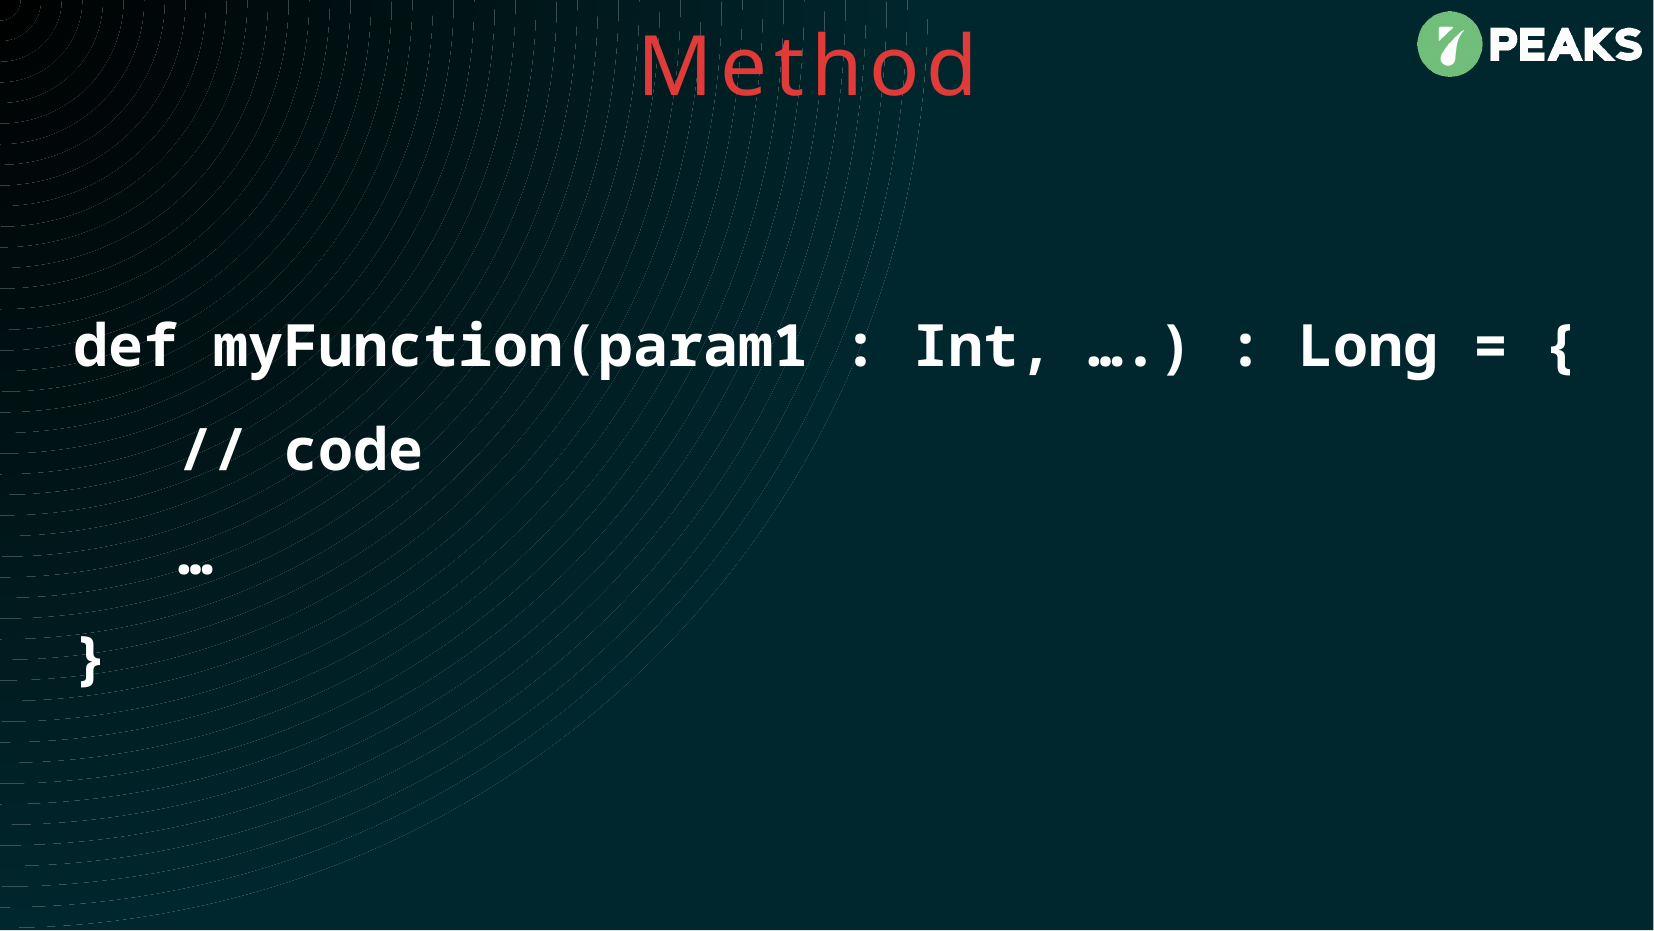

Method
def myFunction(param1 : Int, ….) : Long = {
 // code
 …
}